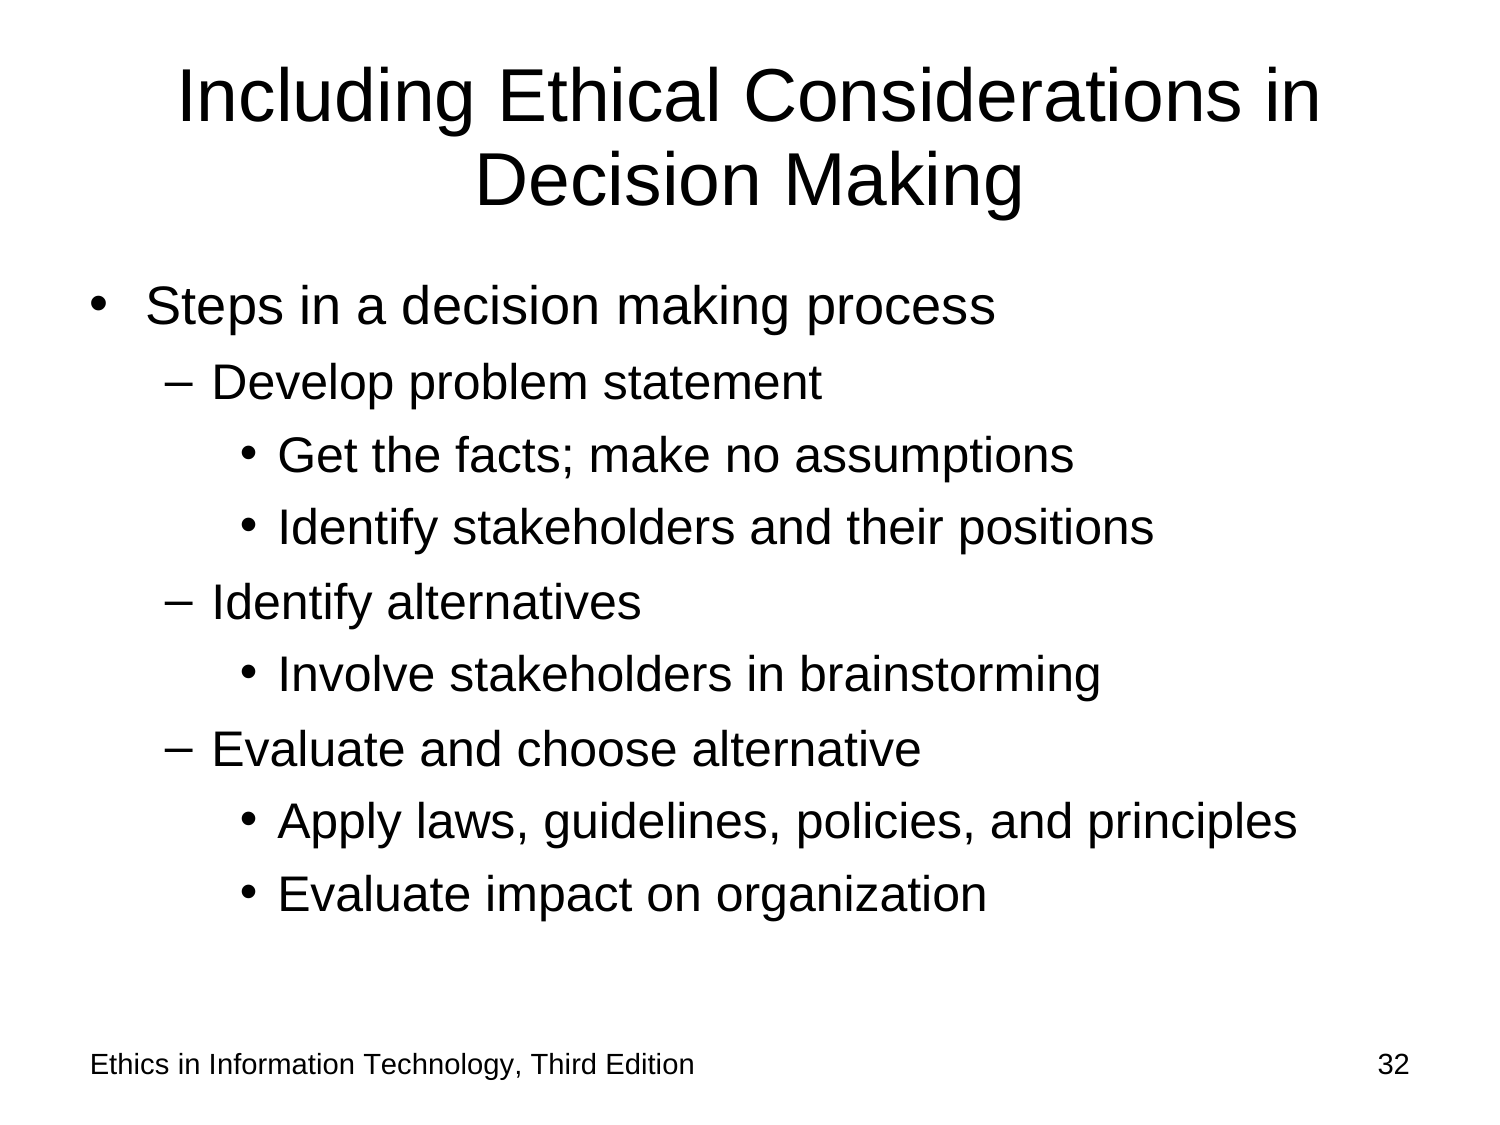

# Including Ethical Considerations in Decision Making
Steps in a decision making process
Develop problem statement
Get the facts; make no assumptions
Identify stakeholders and their positions
Identify alternatives
Involve stakeholders in brainstorming
Evaluate and choose alternative
Apply laws, guidelines, policies, and principles
Evaluate impact on organization
Ethics in Information Technology, Third Edition